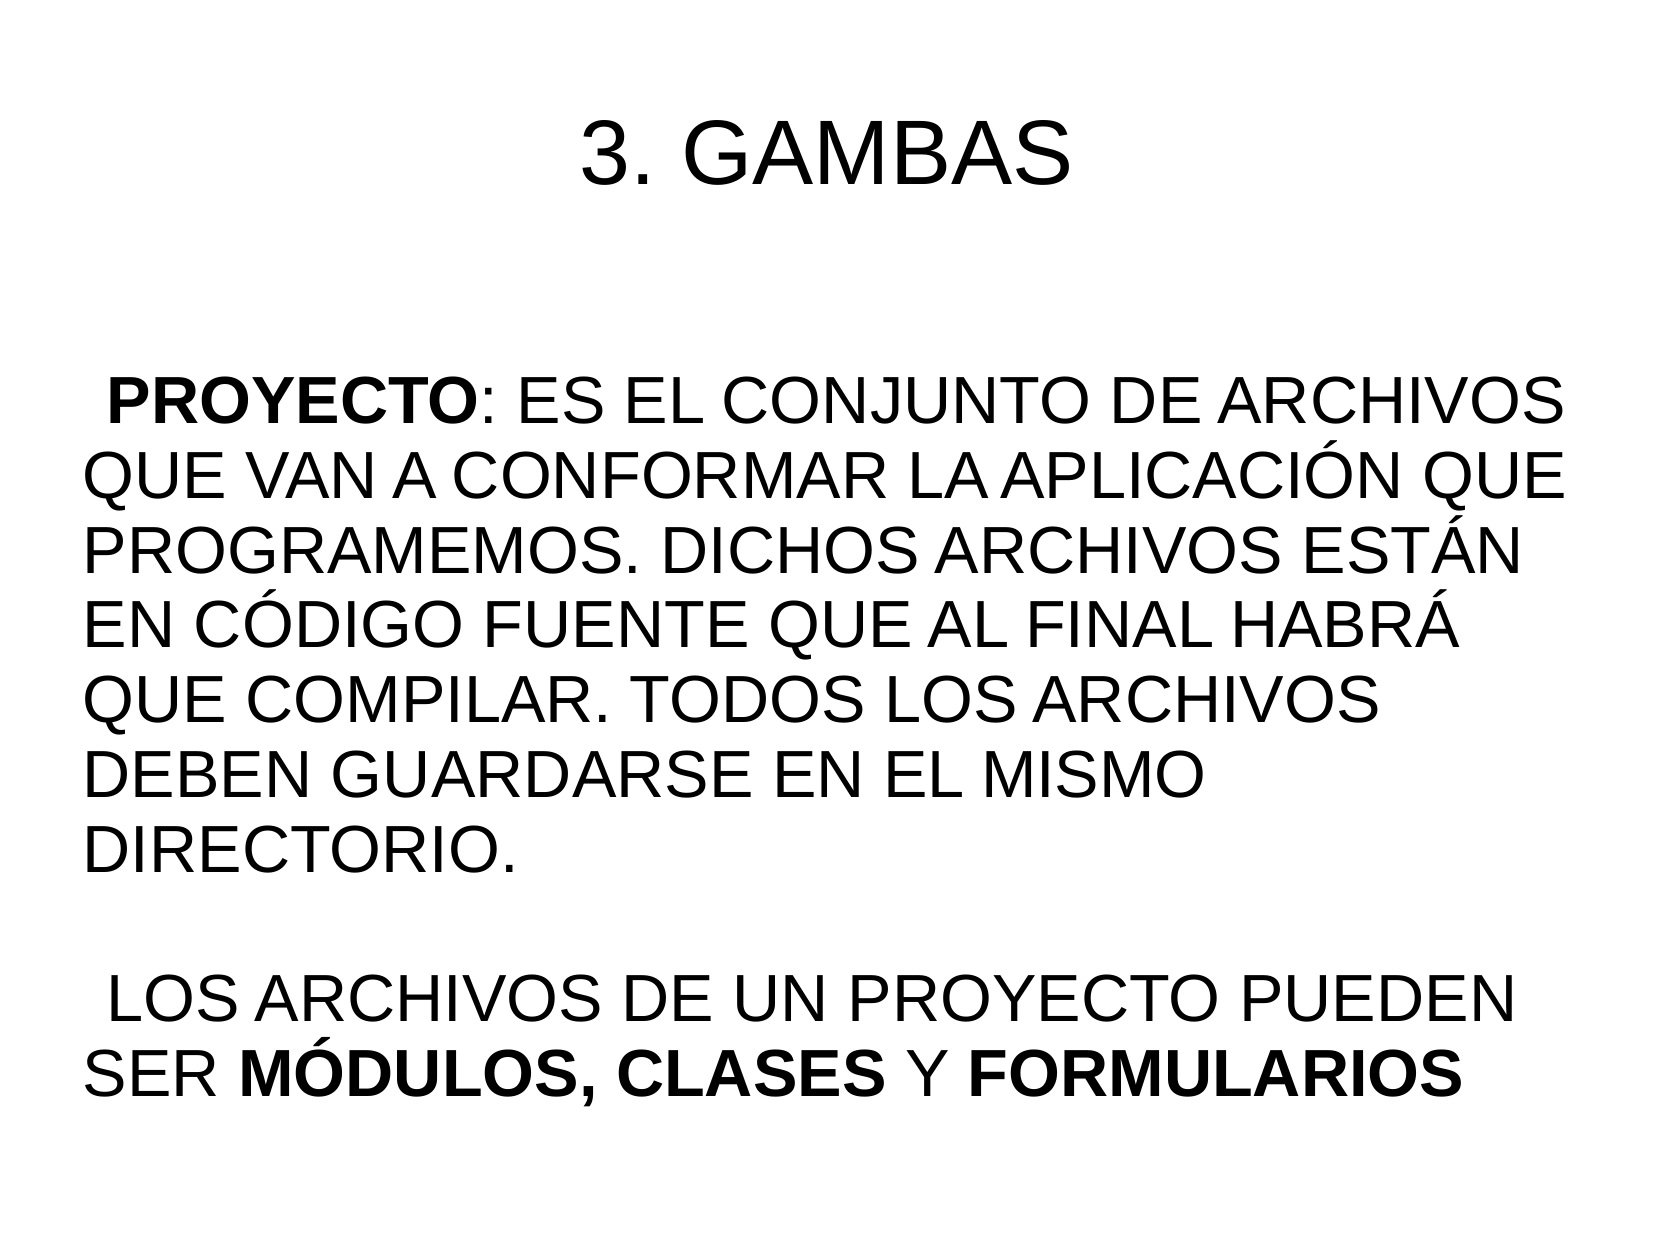

# 3. GAMBAS
PROYECTO: ES EL CONJUNTO DE ARCHIVOS QUE VAN A CONFORMAR LA APLICACIÓN QUE PROGRAMEMOS. DICHOS ARCHIVOS ESTÁN EN CÓDIGO FUENTE QUE AL FINAL HABRÁ QUE COMPILAR. TODOS LOS ARCHIVOS DEBEN GUARDARSE EN EL MISMO DIRECTORIO.
LOS ARCHIVOS DE UN PROYECTO PUEDEN SER MÓDULOS, CLASES Y FORMULARIOS